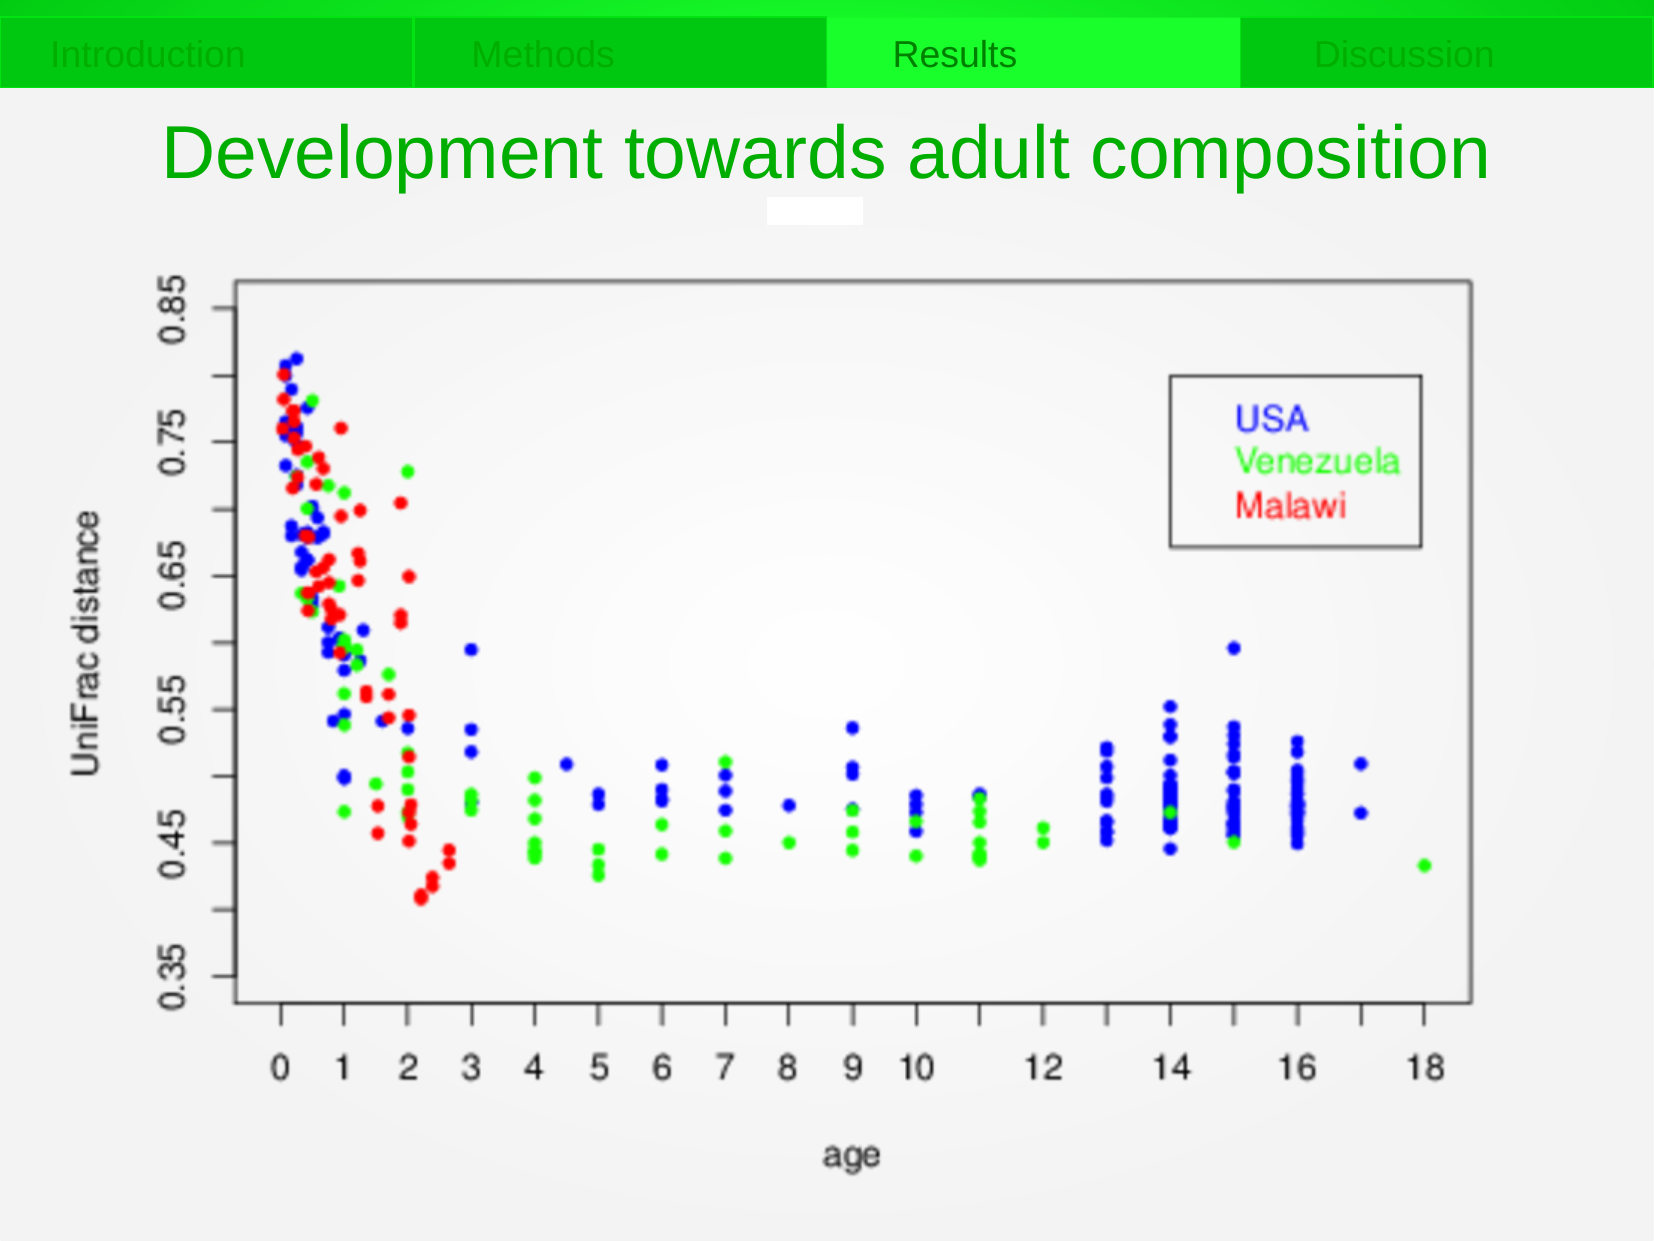

Introduction
Methods
Results
Discussion
# Development towards adult composition